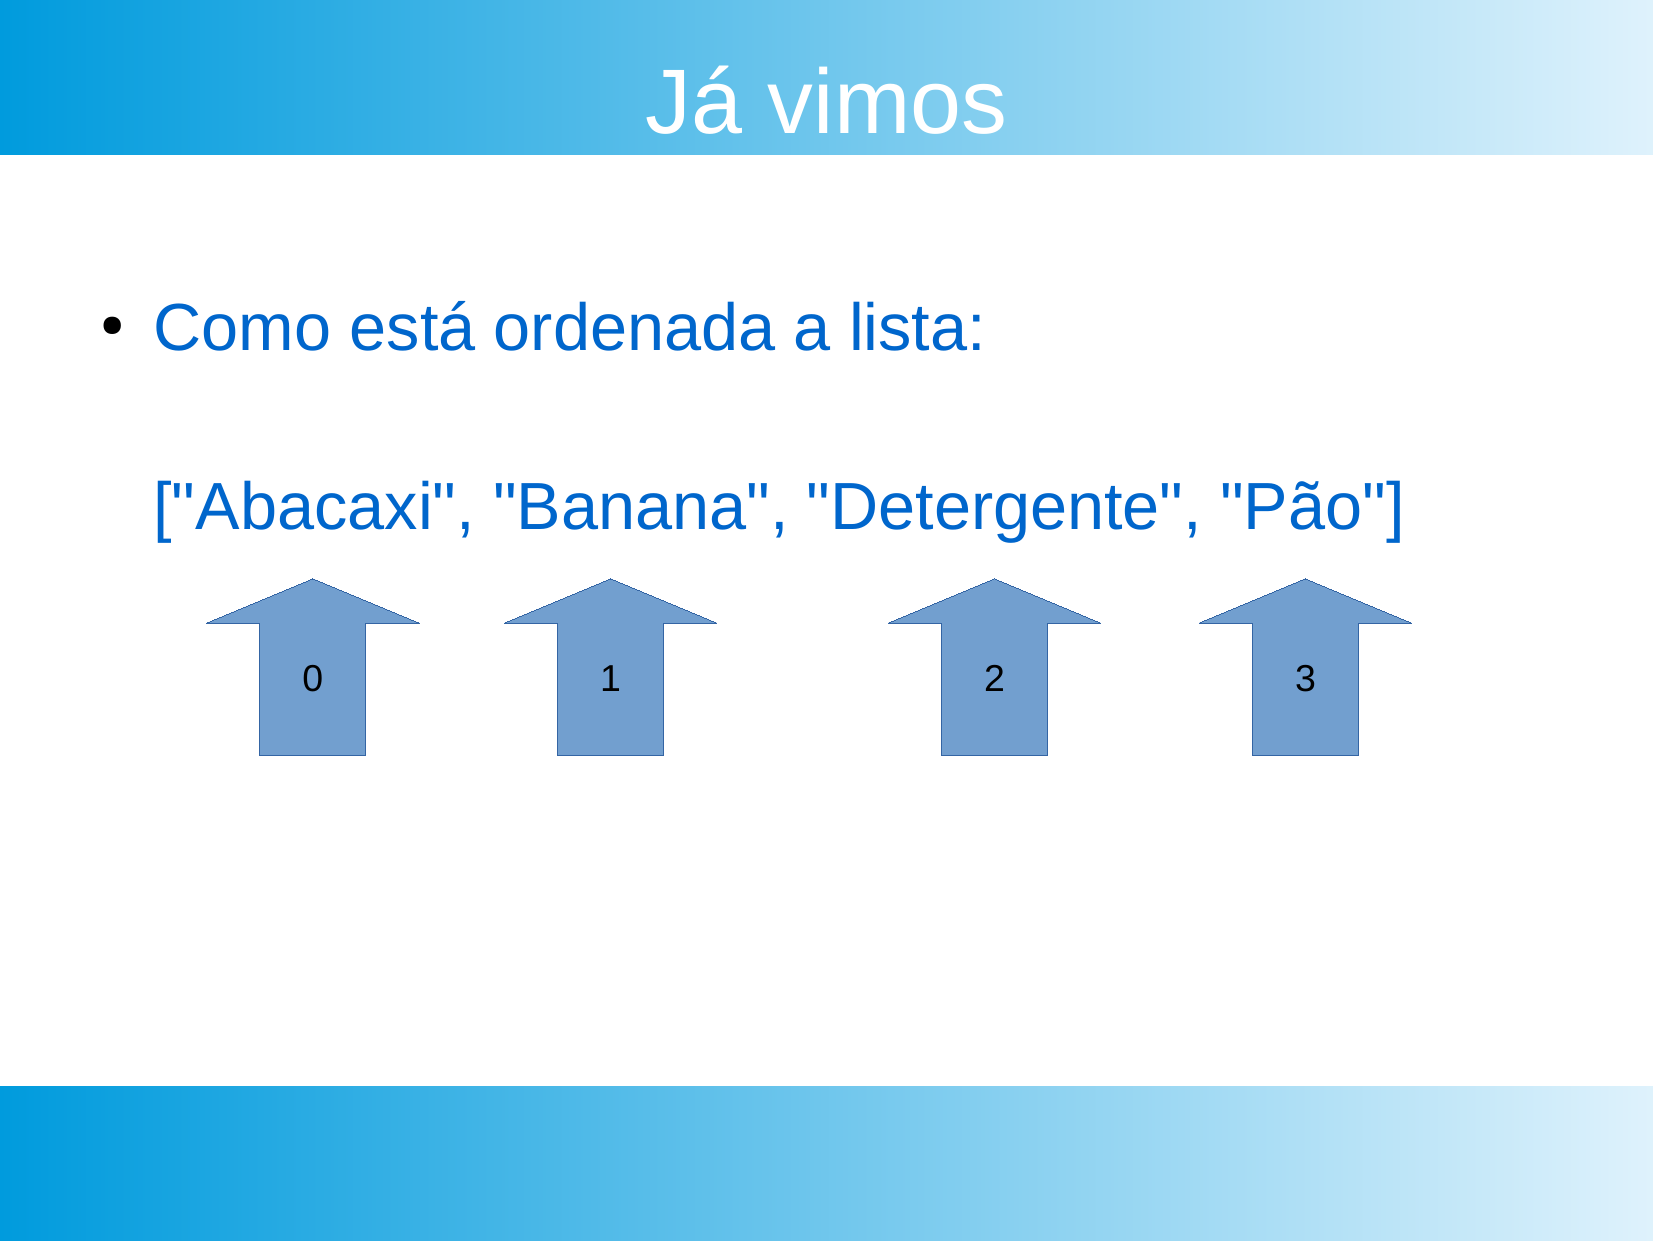

# Já vimos
Como está ordenada a lista:
["Abacaxi", "Banana", "Detergente", "Pão"]
0
1
2
3